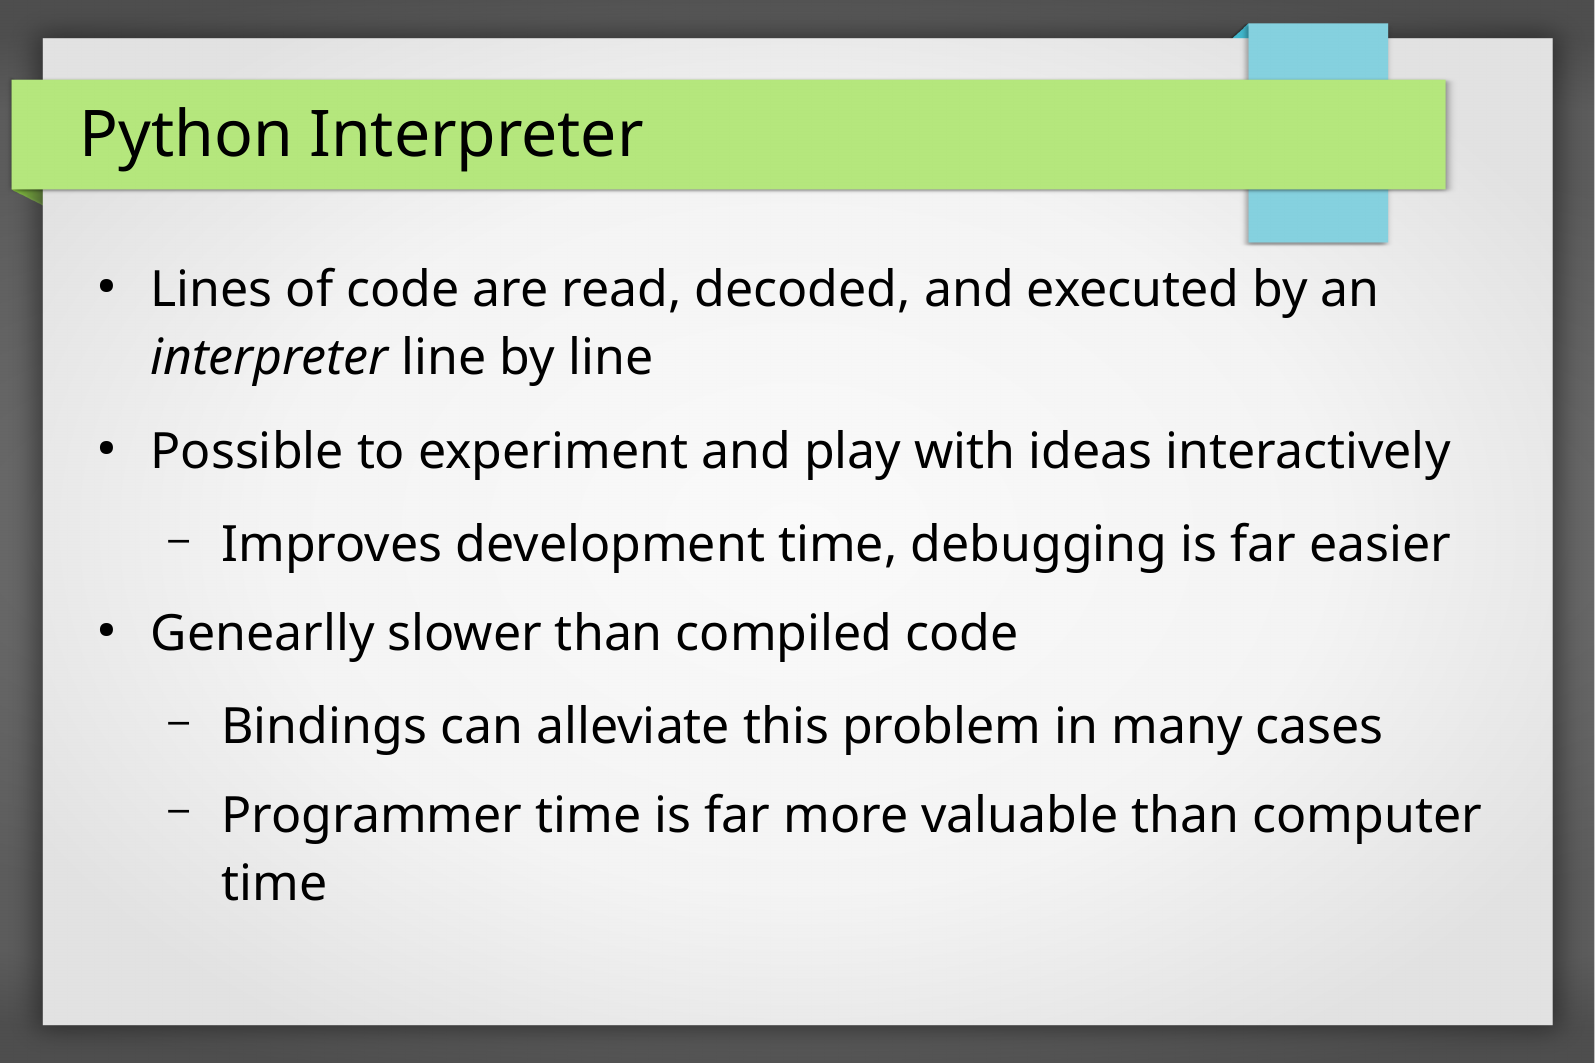

# Python Interpreter
Lines of code are read, decoded, and executed by an interpreter line by line
Possible to experiment and play with ideas interactively
Improves development time, debugging is far easier
Genearlly slower than compiled code
Bindings can alleviate this problem in many cases
Programmer time is far more valuable than computer time